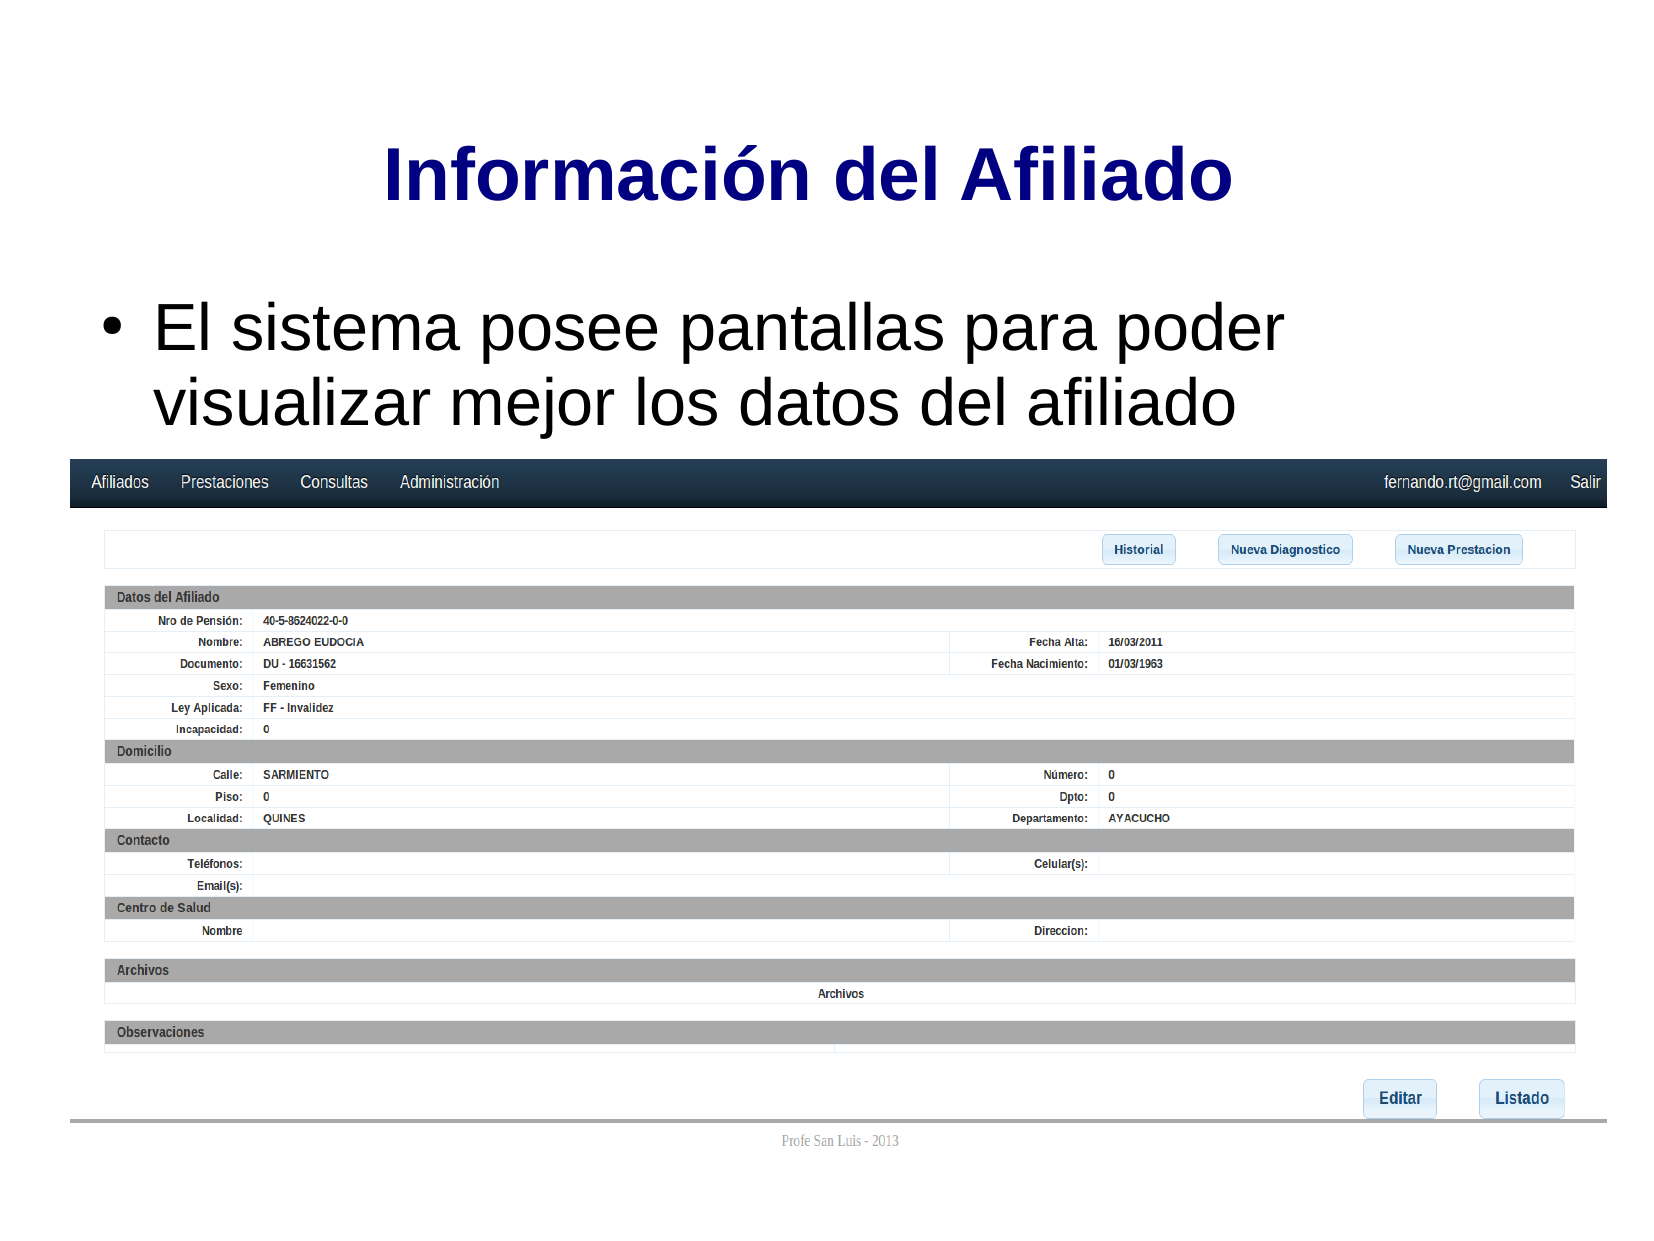

# Información del Afiliado
El sistema posee pantallas para poder visualizar mejor los datos del afiliado